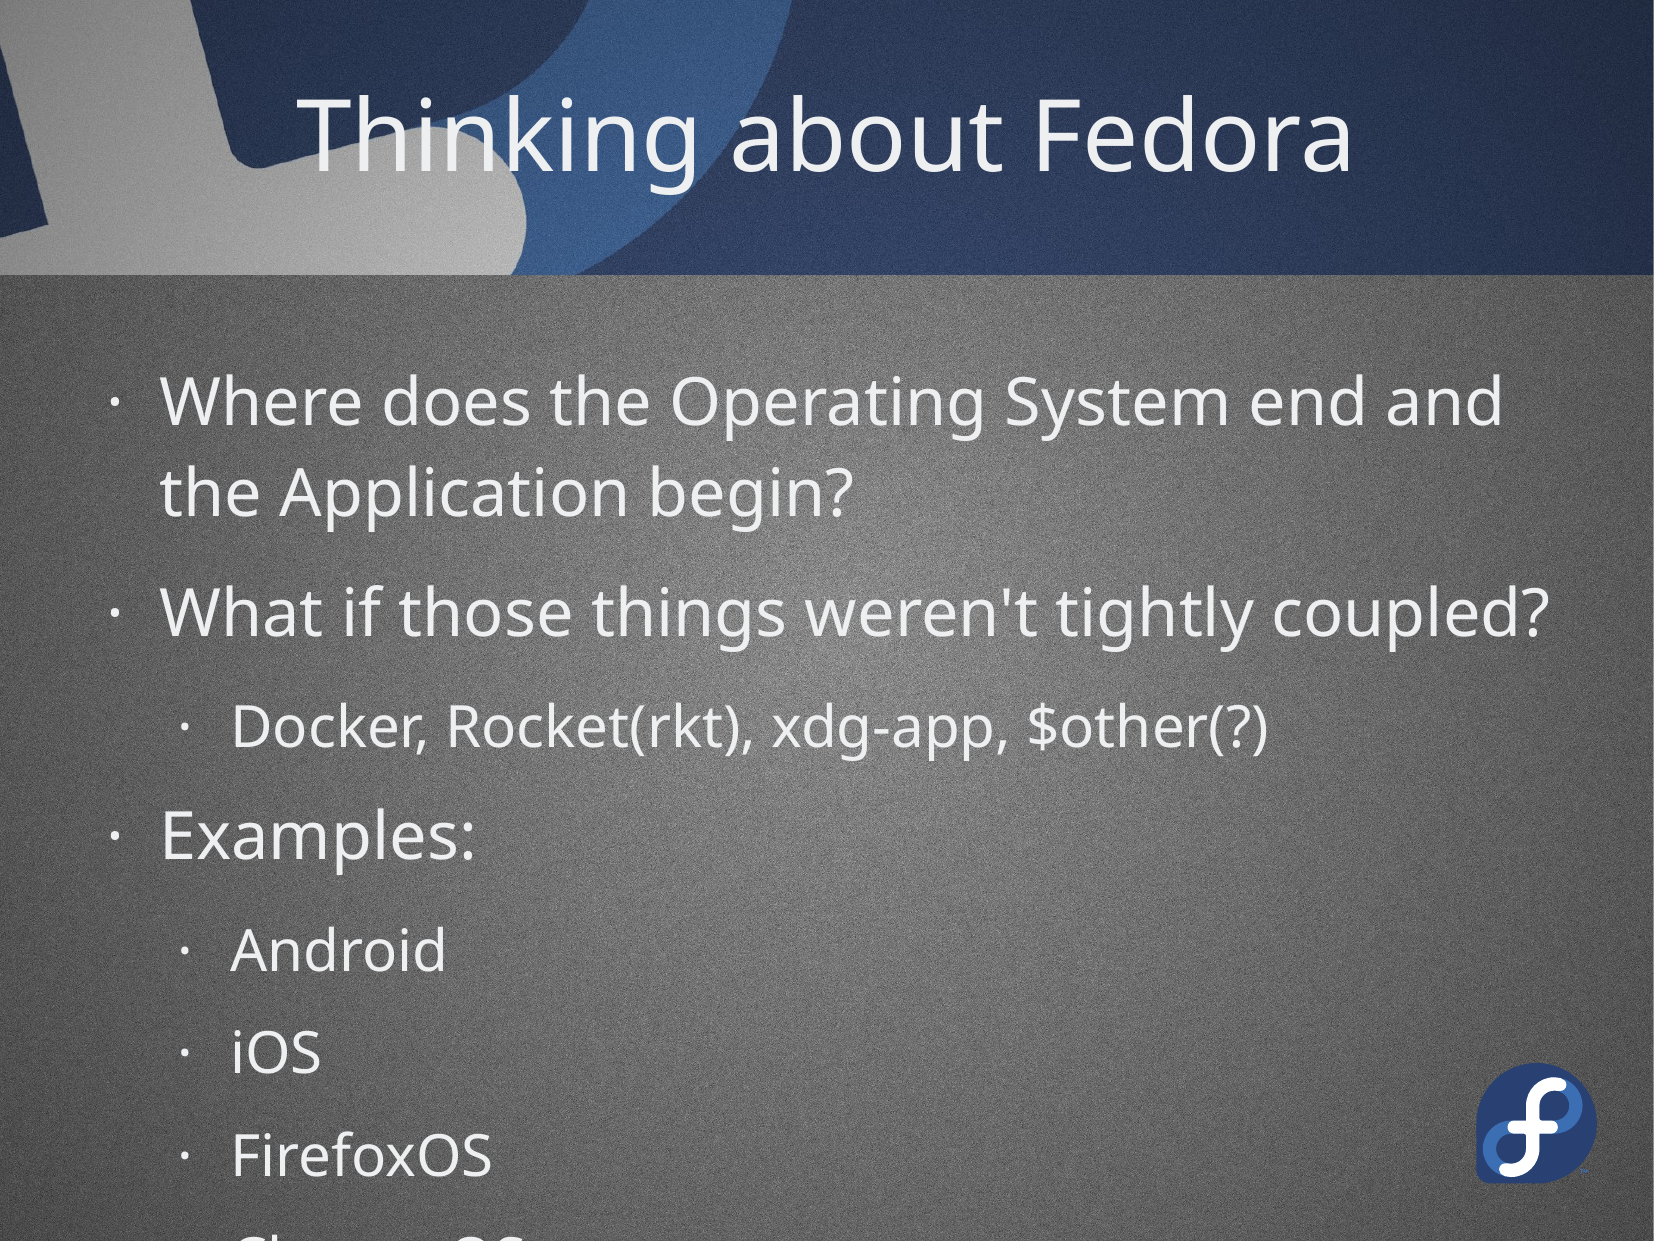

# Thinking about Fedora
Where does the Operating System end and the Application begin?
What if those things weren't tightly coupled?
Docker, Rocket(rkt), xdg-app, $other(?)
Examples:
Android
iOS
FirefoxOS
ChromeOS